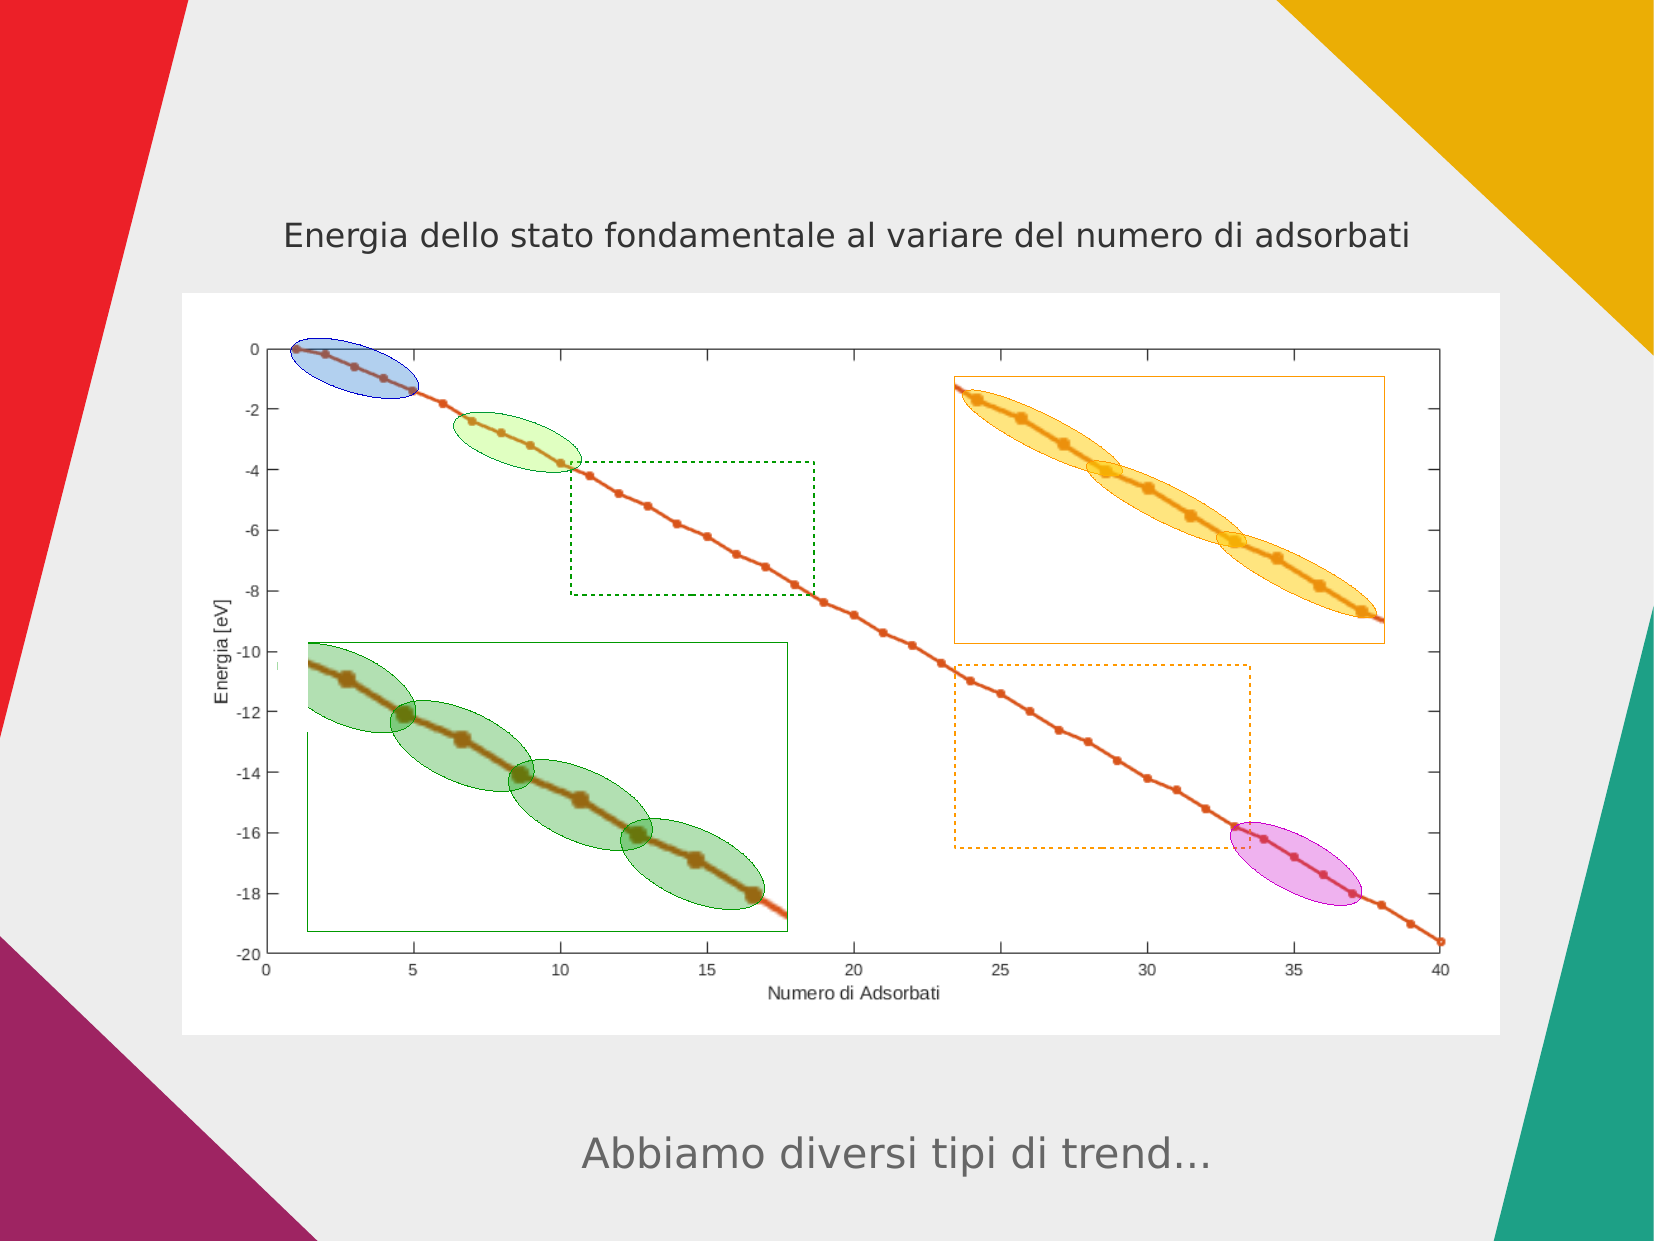

# Energia dello stato fondamentale al variare del numero di adsorbati
Abbiamo diversi tipi di trend...